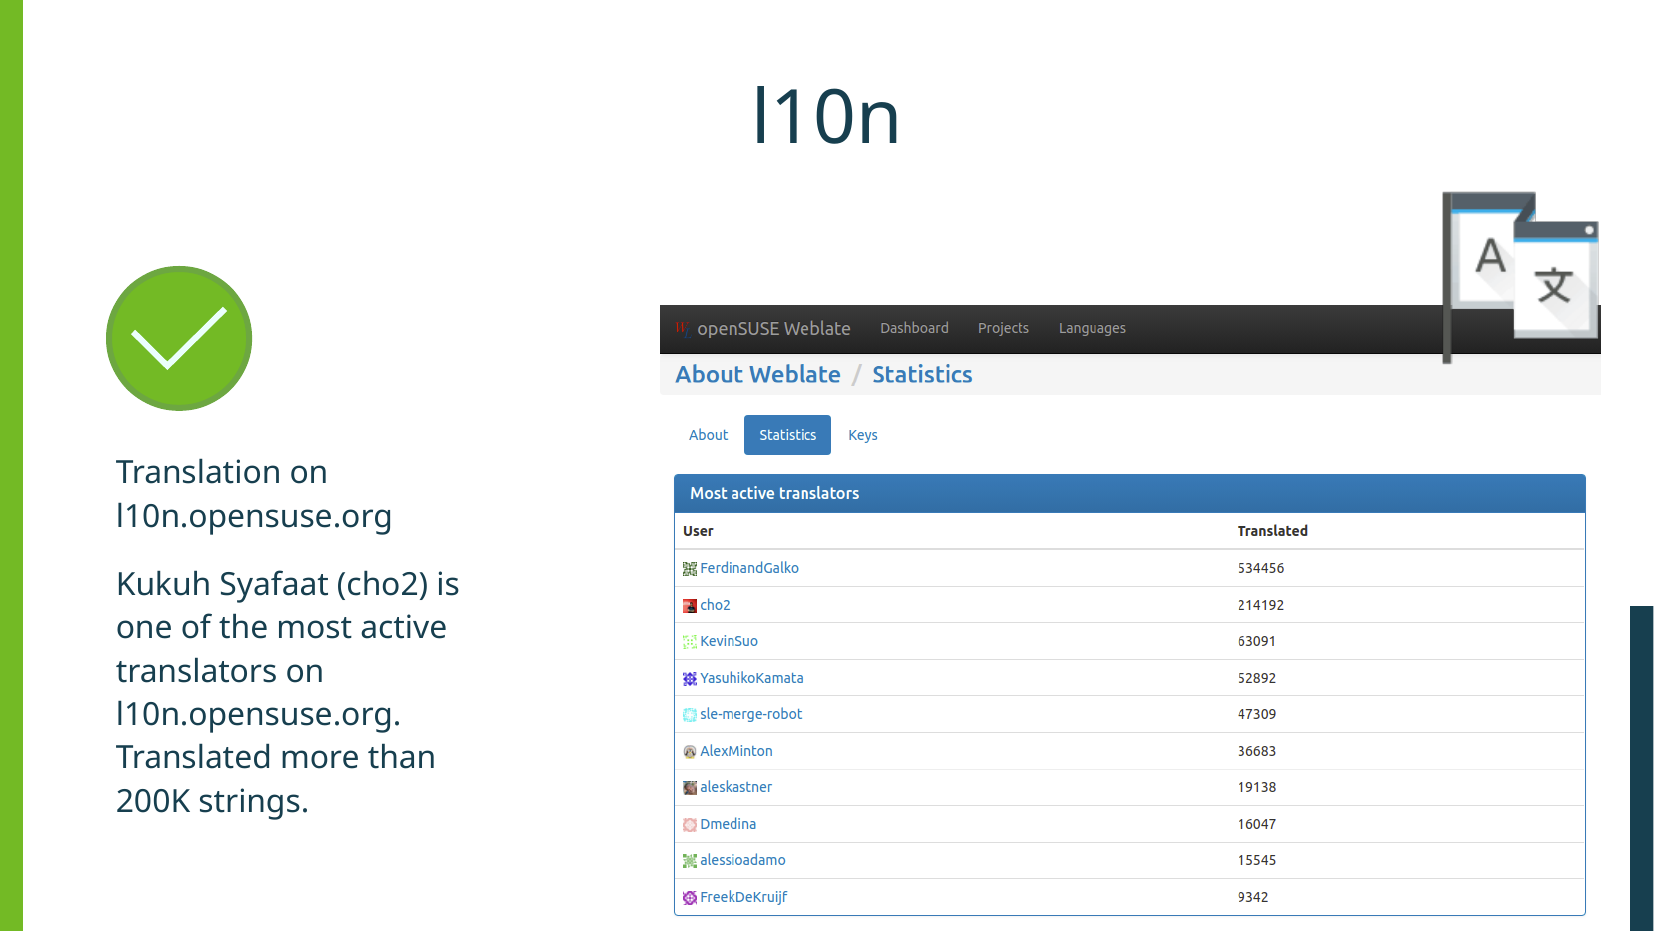

# l10n
Translation on l10n.opensuse.org
Kukuh Syafaat (cho2) is one of the most active translators on l10n.opensuse.org. Translated more than 200K strings.